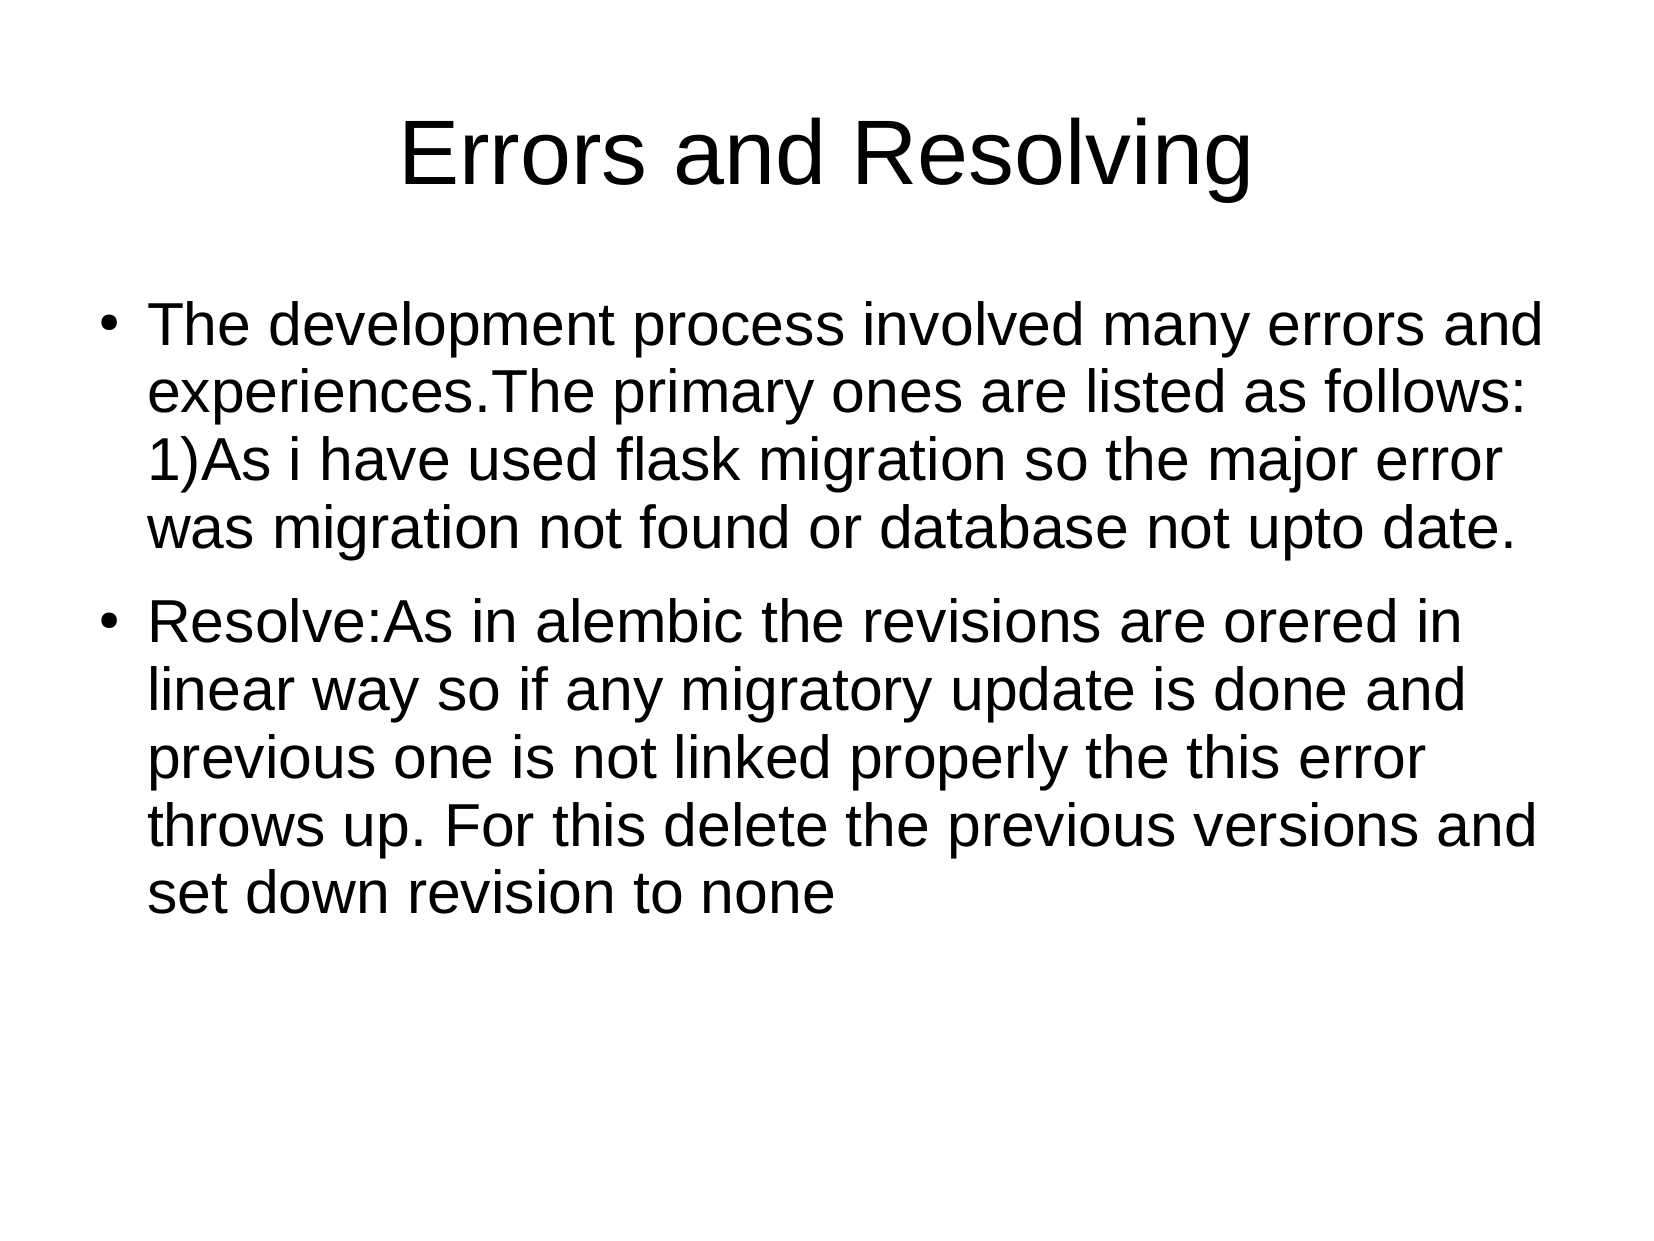

# Errors and Resolving
The development process involved many errors and experiences.The primary ones are listed as follows:
1)As i have used flask migration so the major error was migration not found or database not upto date.
Resolve:As in alembic the revisions are orered in linear way so if any migratory update is done and previous one is not linked properly the this error throws up. For this delete the previous versions and set down revision to none